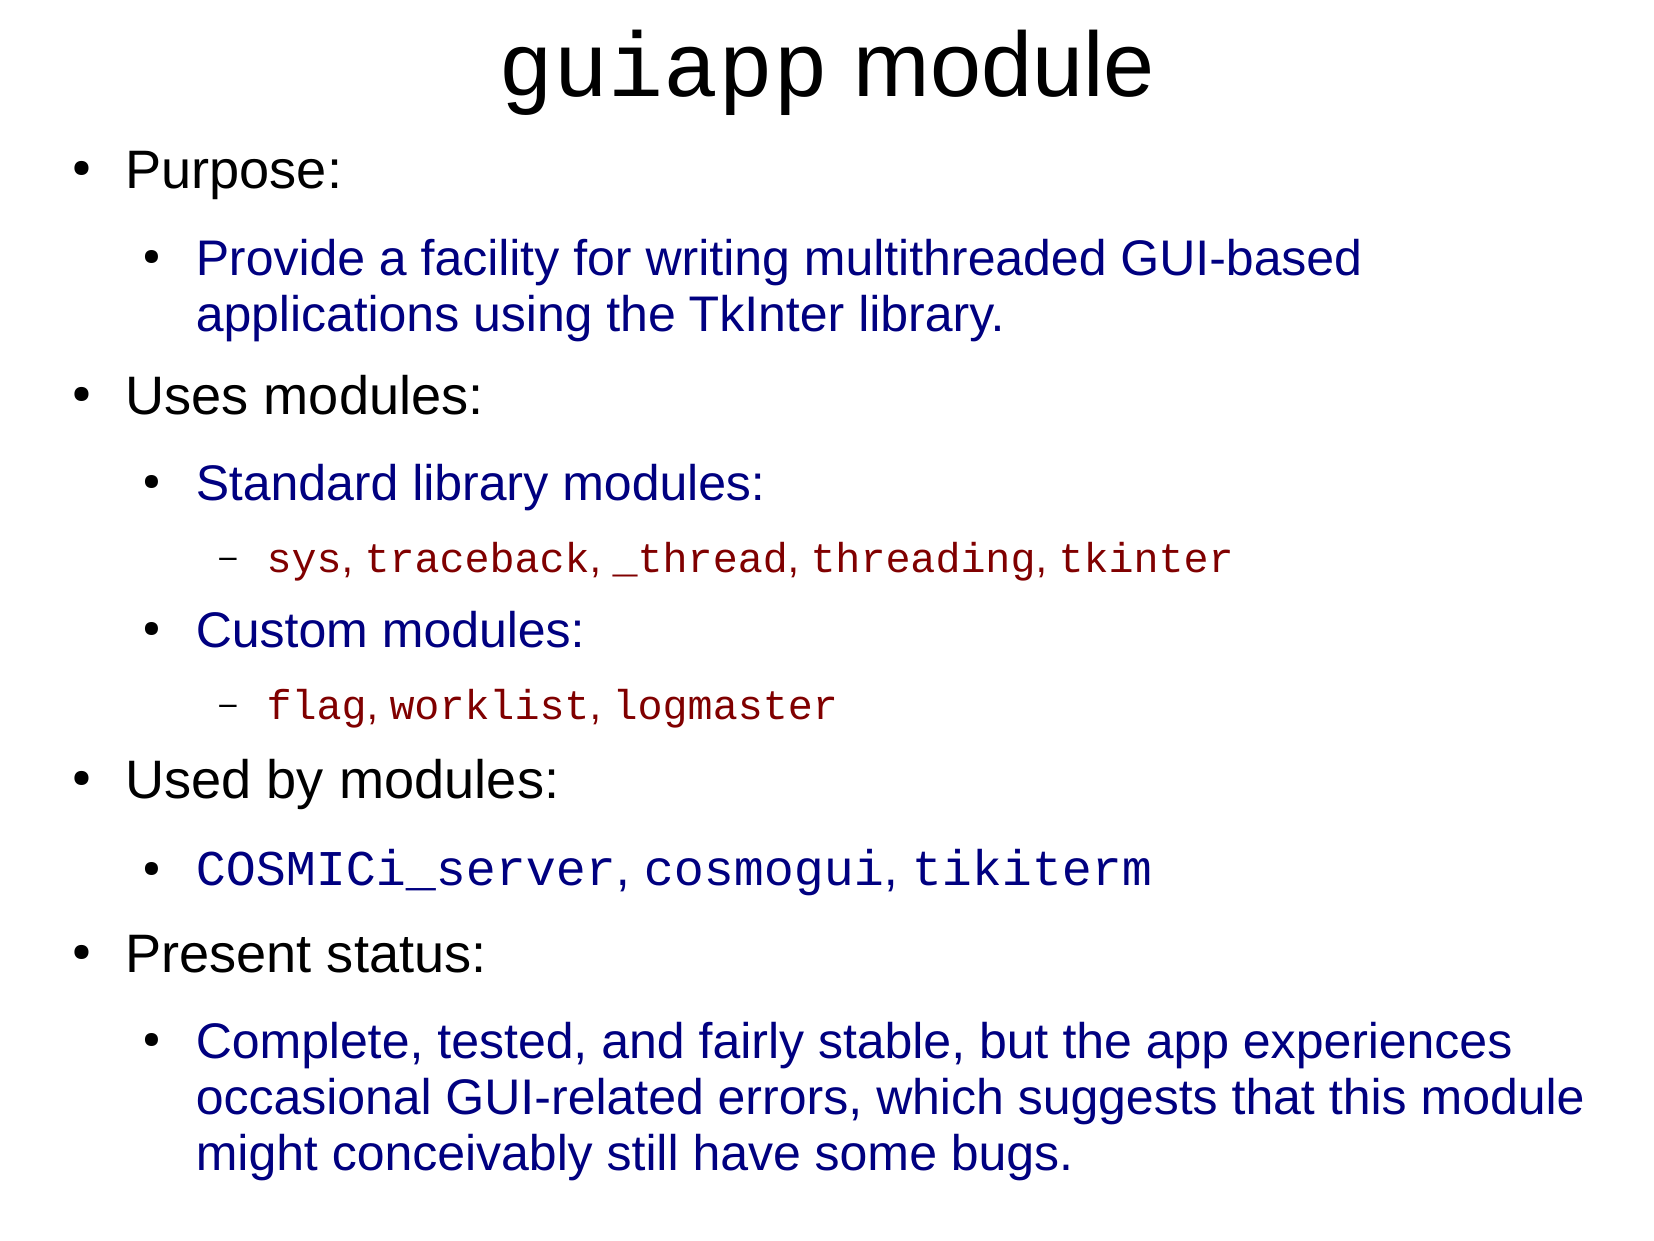

# guiapp module
Purpose:
Provide a facility for writing multithreaded GUI-based applications using the TkInter library.
Uses modules:
Standard library modules:
sys, traceback, _thread, threading, tkinter
Custom modules:
flag, worklist, logmaster
Used by modules:
COSMICi_server, cosmogui, tikiterm
Present status:
Complete, tested, and fairly stable, but the app experiences occasional GUI-related errors, which suggests that this module might conceivably still have some bugs.